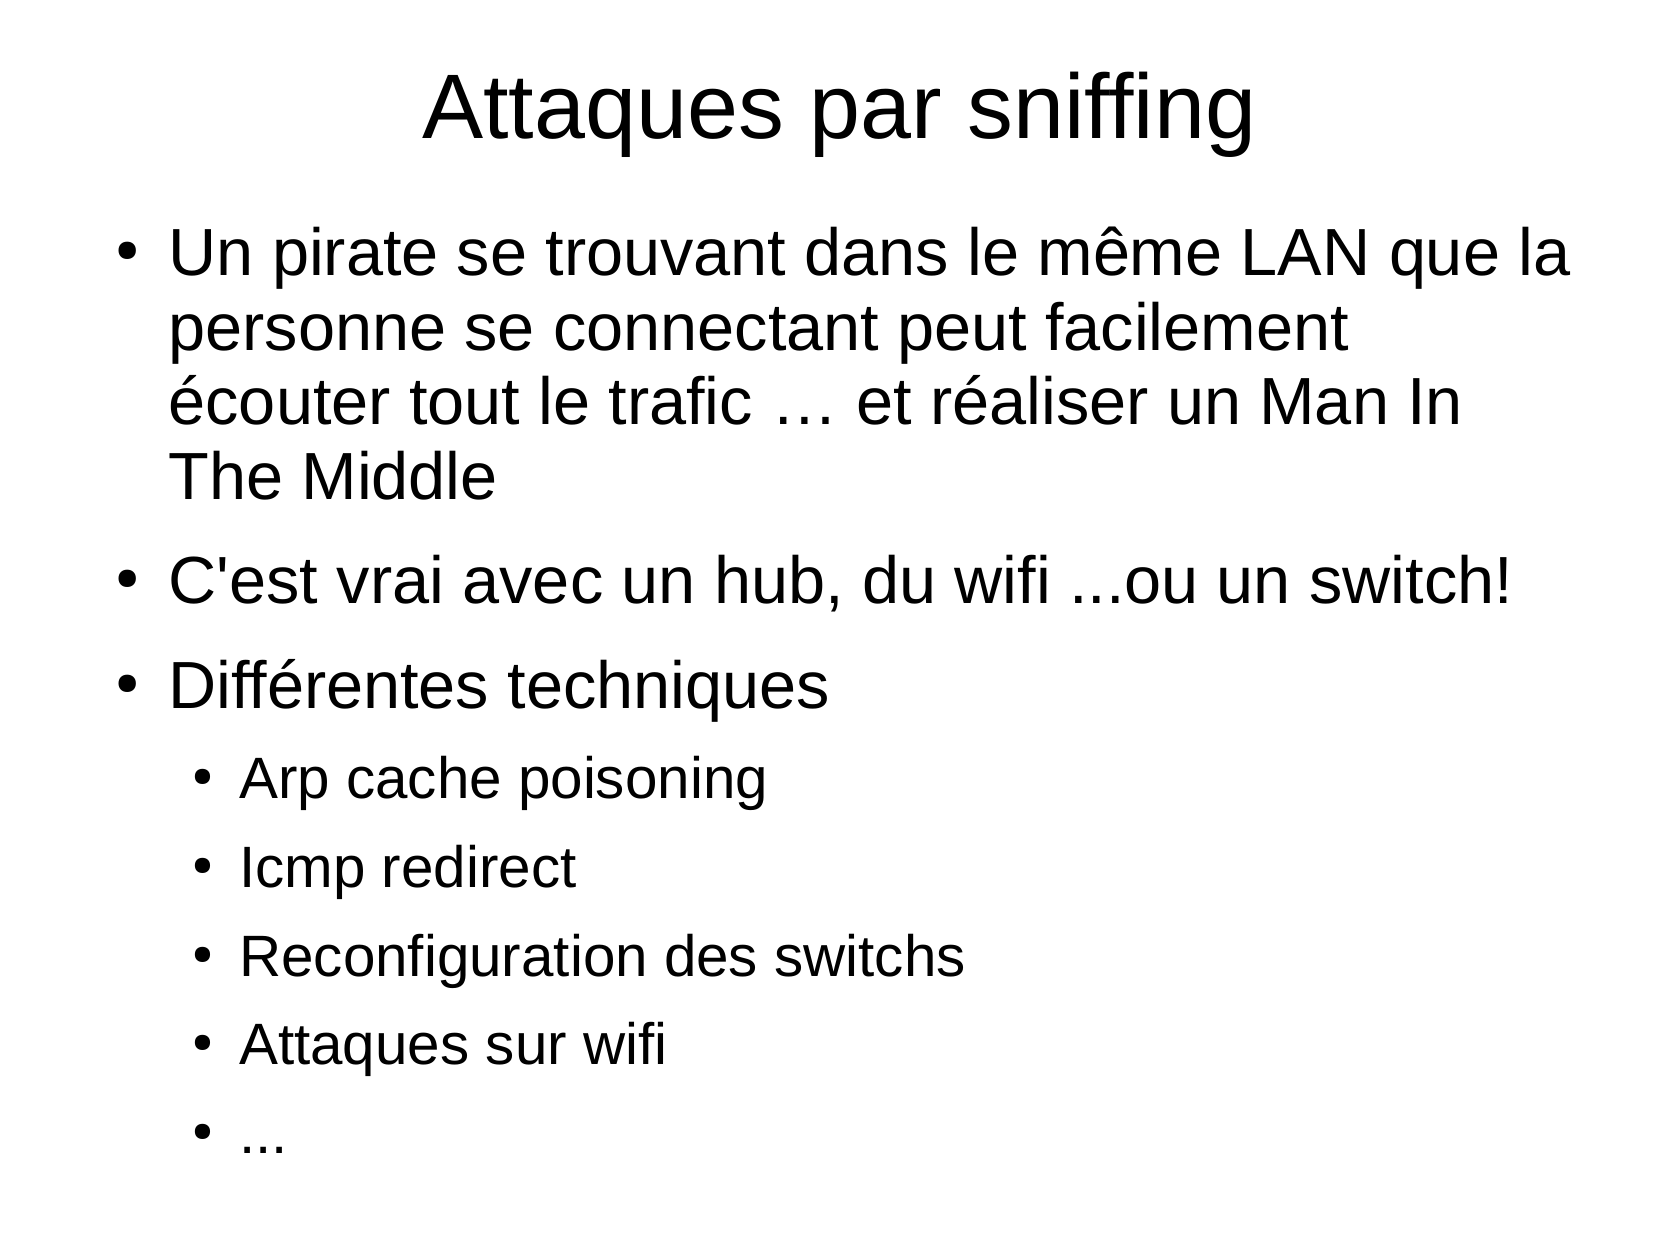

# Attaques par sniffing
Un pirate se trouvant dans le même LAN que la personne se connectant peut facilement écouter tout le trafic … et réaliser un Man In The Middle
C'est vrai avec un hub, du wifi ...ou un switch!
Différentes techniques
Arp cache poisoning
Icmp redirect
Reconfiguration des switchs
Attaques sur wifi
...